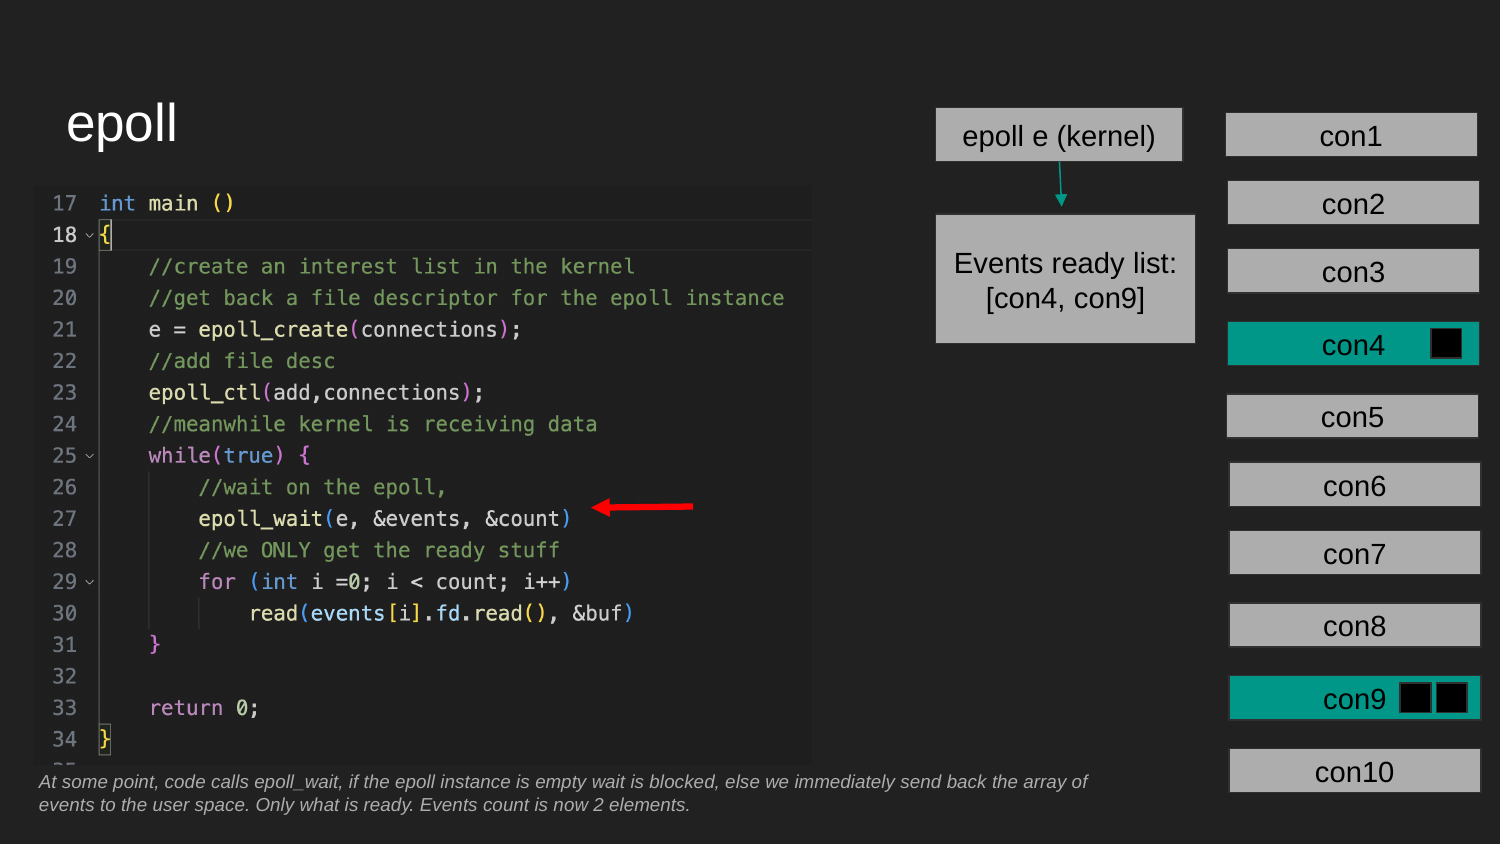

# epoll
epoll e (kernel)
con1
con2
Events ready list:
[con4, con9]
con3
con4
con5
con6
con7
con8
con9
con10
At some point, code calls epoll_wait, if the epoll instance is empty wait is blocked, else we immediately send back the array of events to the user space. Only what is ready. Events count is now 2 elements.